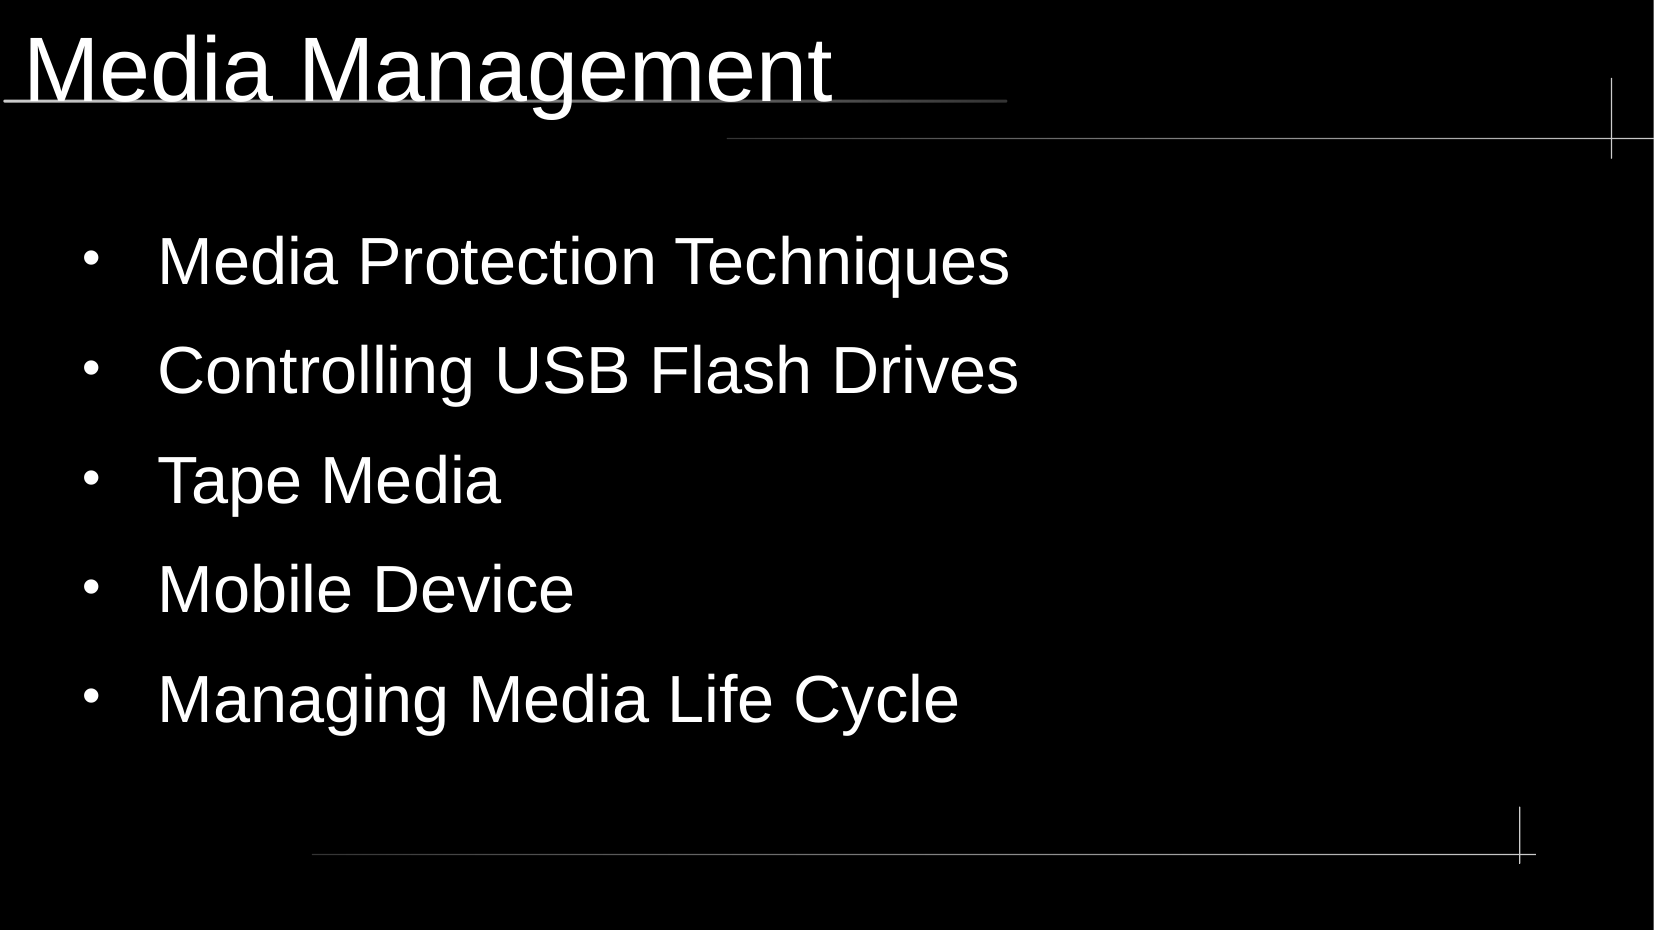

# Media Management
Media Protection Techniques
Controlling USB Flash Drives
Tape Media
Mobile Device
Managing Media Life Cycle